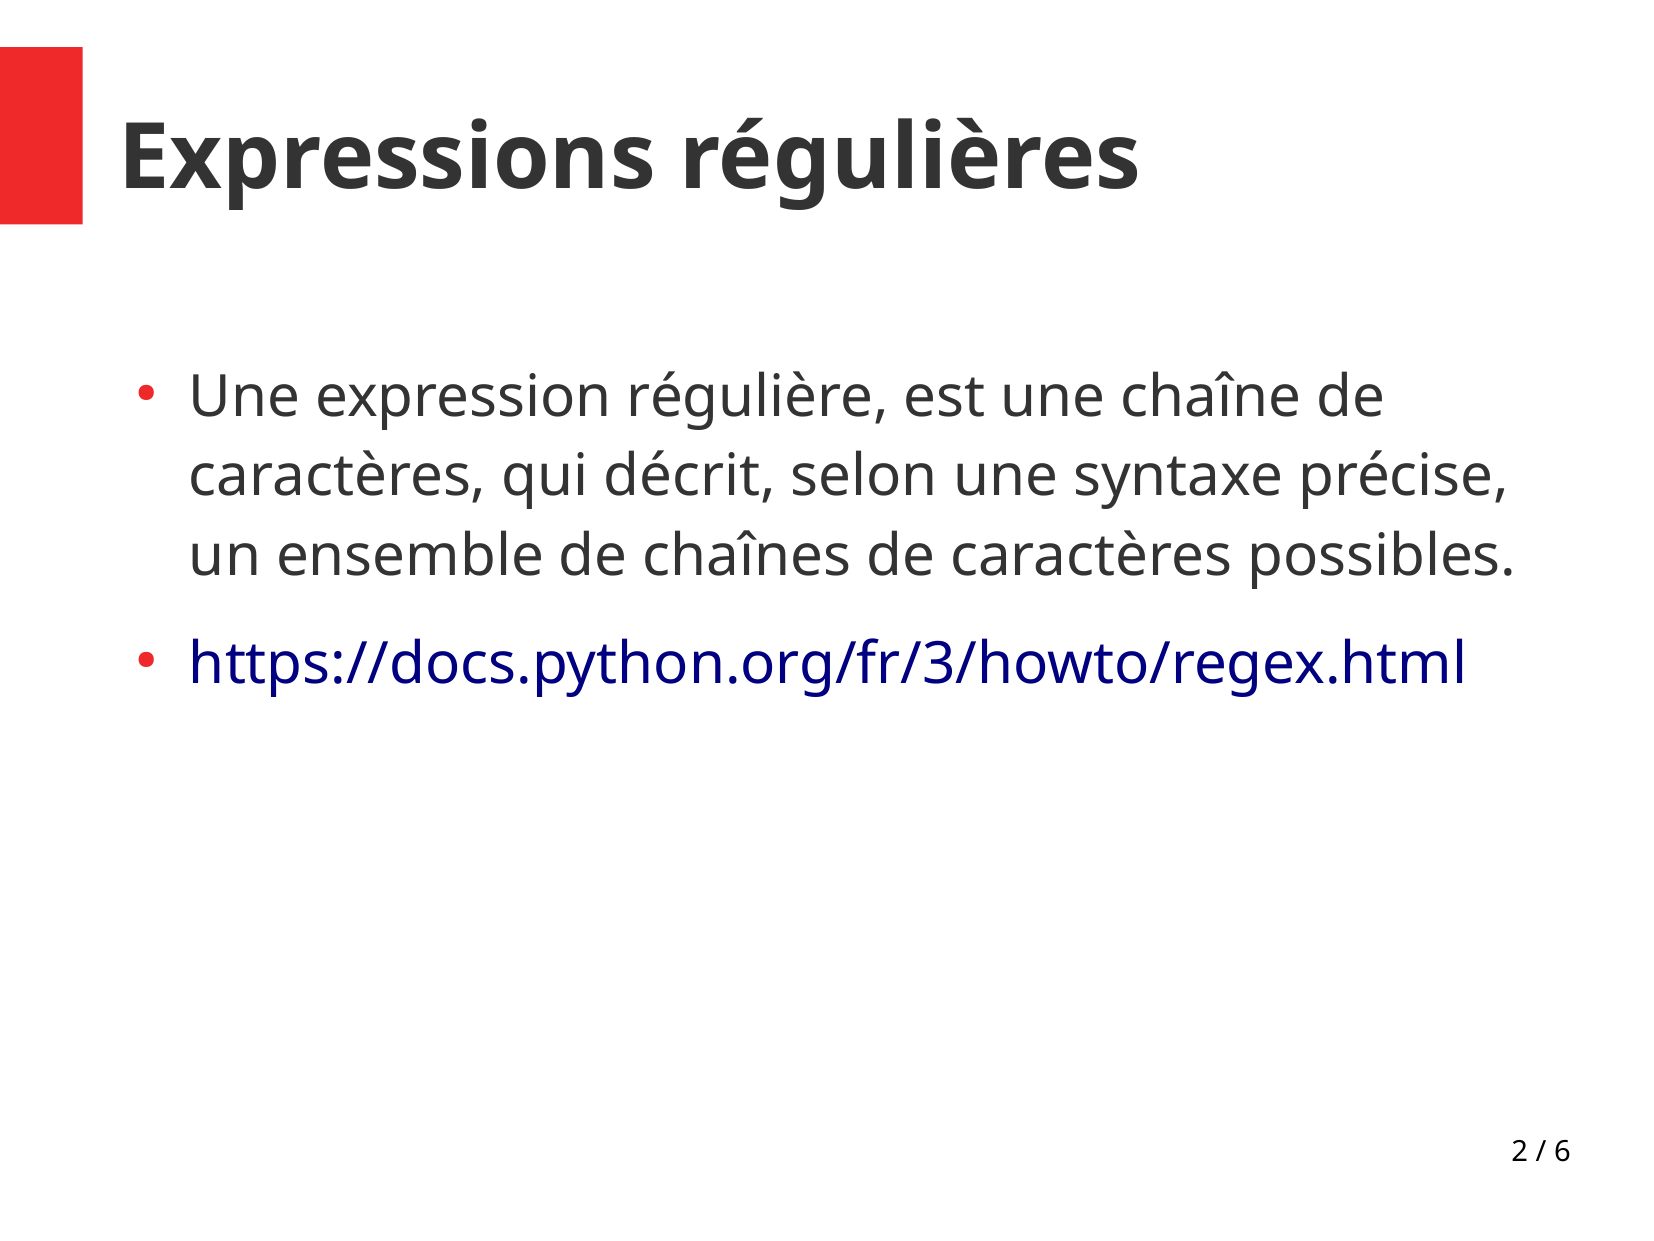

# Expressions régulières
Une expression régulière, est une chaîne de caractères, qui décrit, selon une syntaxe précise, un ensemble de chaînes de caractères possibles.
https://docs.python.org/fr/3/howto/regex.html
2